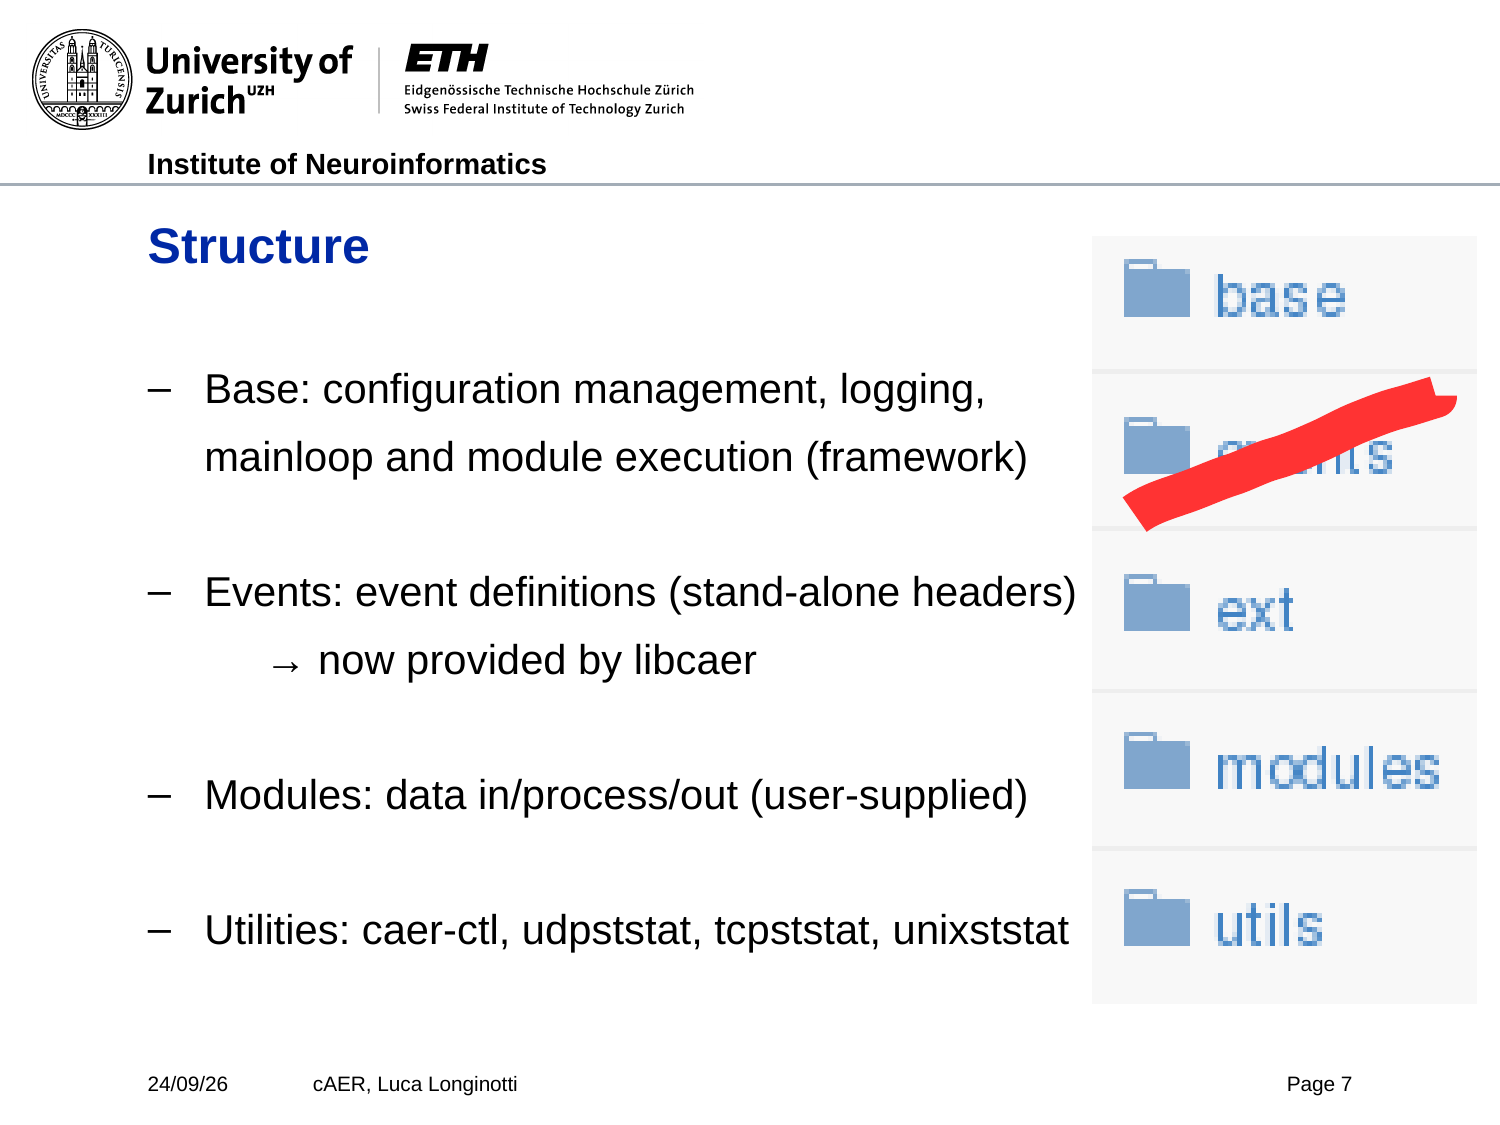

# Structure
Base: configuration management, logging,
mainloop and module execution (framework)
Events: event definitions (stand-alone headers)
→ now provided by libcaer
Modules: data in/process/out (user-supplied)
Utilities: caer-ctl, udpststat, tcpststat, unixststat
cAER, Luca Longinotti
7